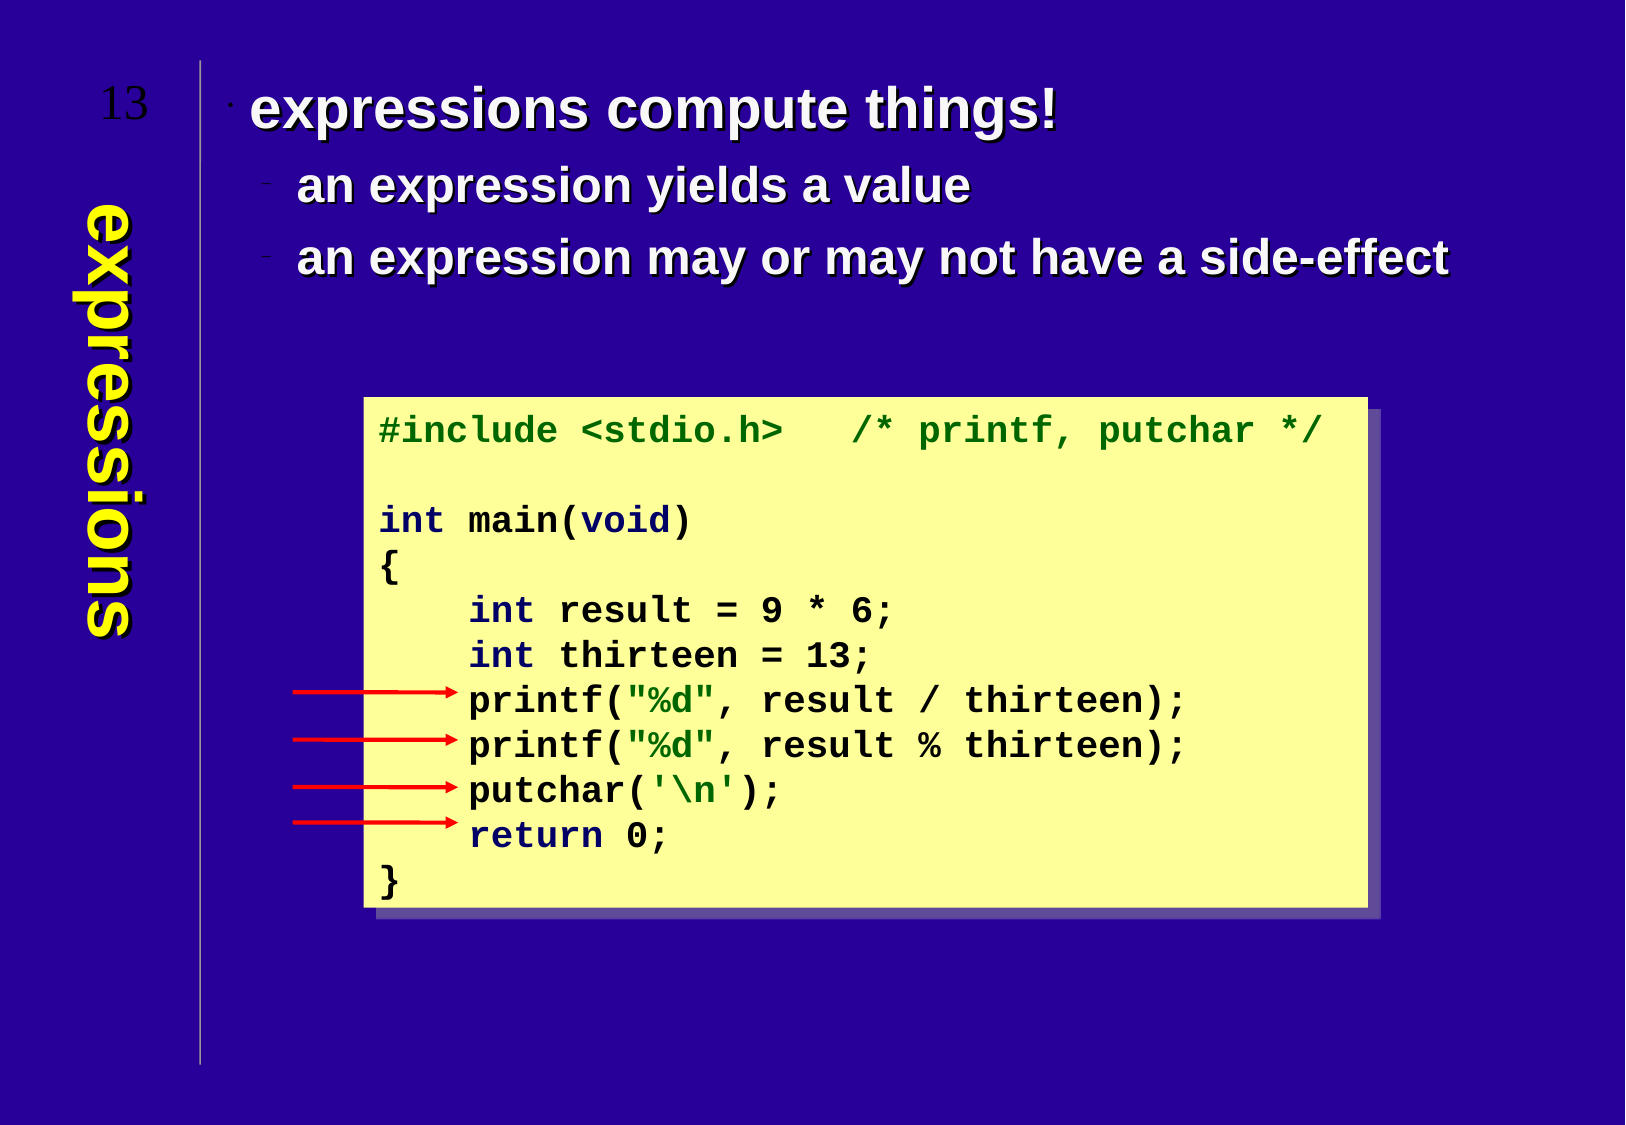

13
 expressions compute things!
an expression yields a value
an expression may or may not have a side-effect
# expressions
#include <stdio.h> /* printf, putchar */
int main(void)
{
 int result = 9 * 6;
 int thirteen = 13;
 printf("%d", result / thirteen);
 printf("%d", result % thirteen);
 putchar('\n');
 return 0;
}